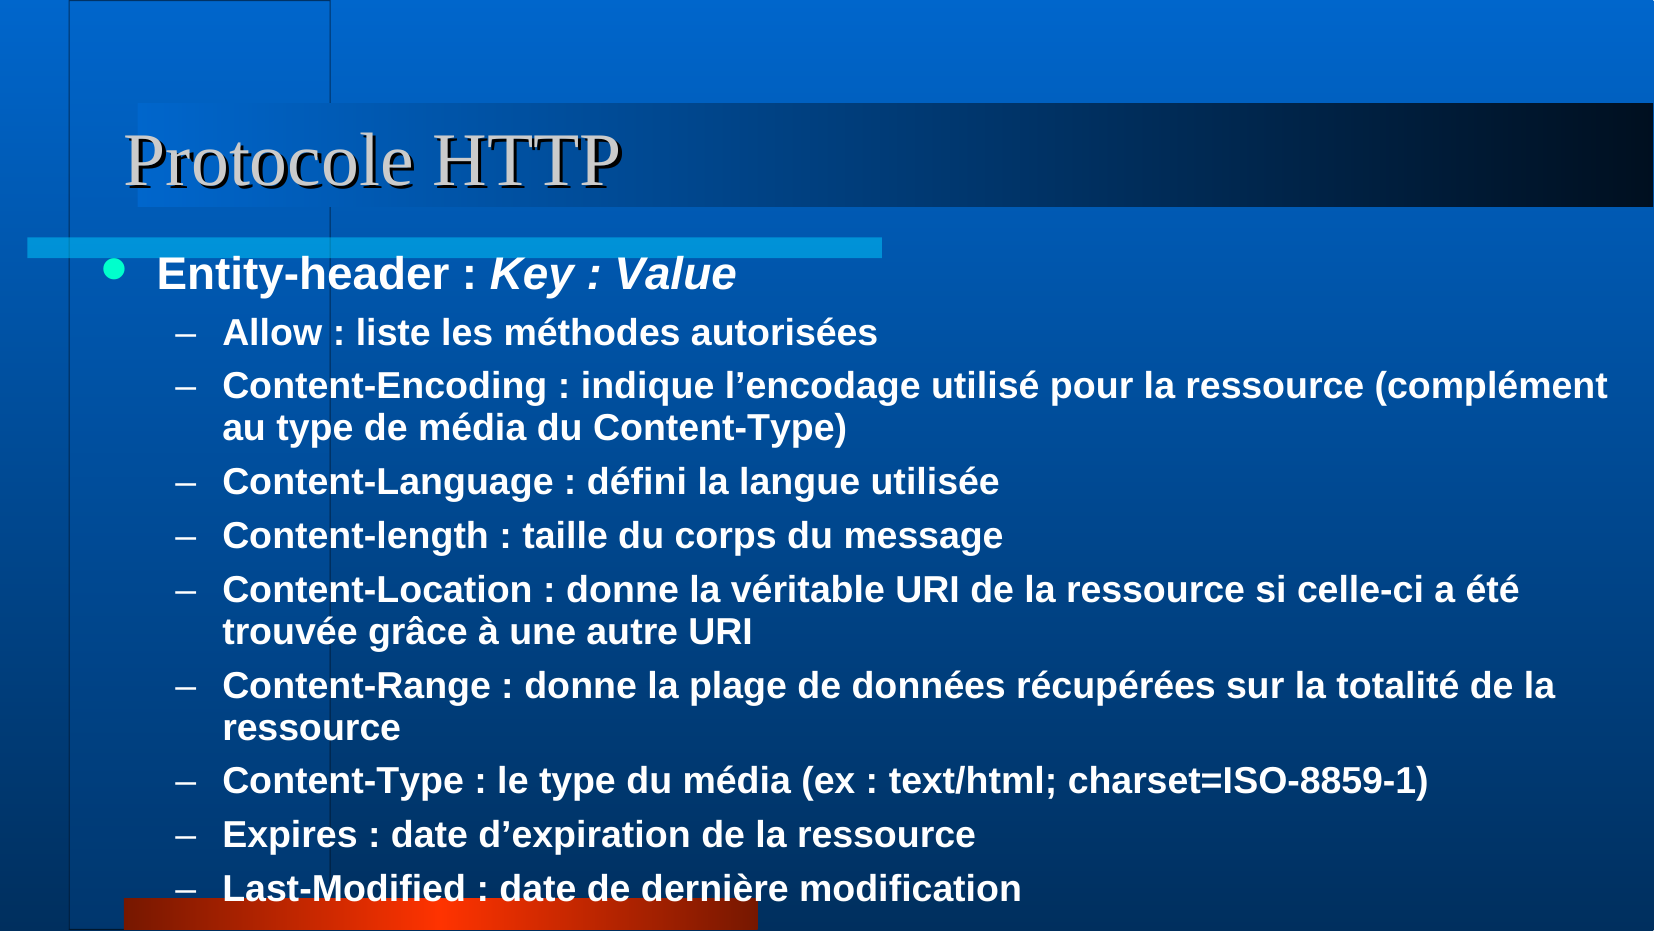

# Protocole HTTP
Entity-header : Key : Value
Allow : liste les méthodes autorisées
Content-Encoding : indique l’encodage utilisé pour la ressource (complément au type de média du Content-Type)
Content-Language : défini la langue utilisée
Content-length : taille du corps du message
Content-Location : donne la véritable URI de la ressource si celle-ci a été trouvée grâce à une autre URI
Content-Range : donne la plage de données récupérées sur la totalité de la ressource
Content-Type : le type du média (ex : text/html; charset=ISO-8859-1)
Expires : date d’expiration de la ressource
Last-Modified : date de dernière modification